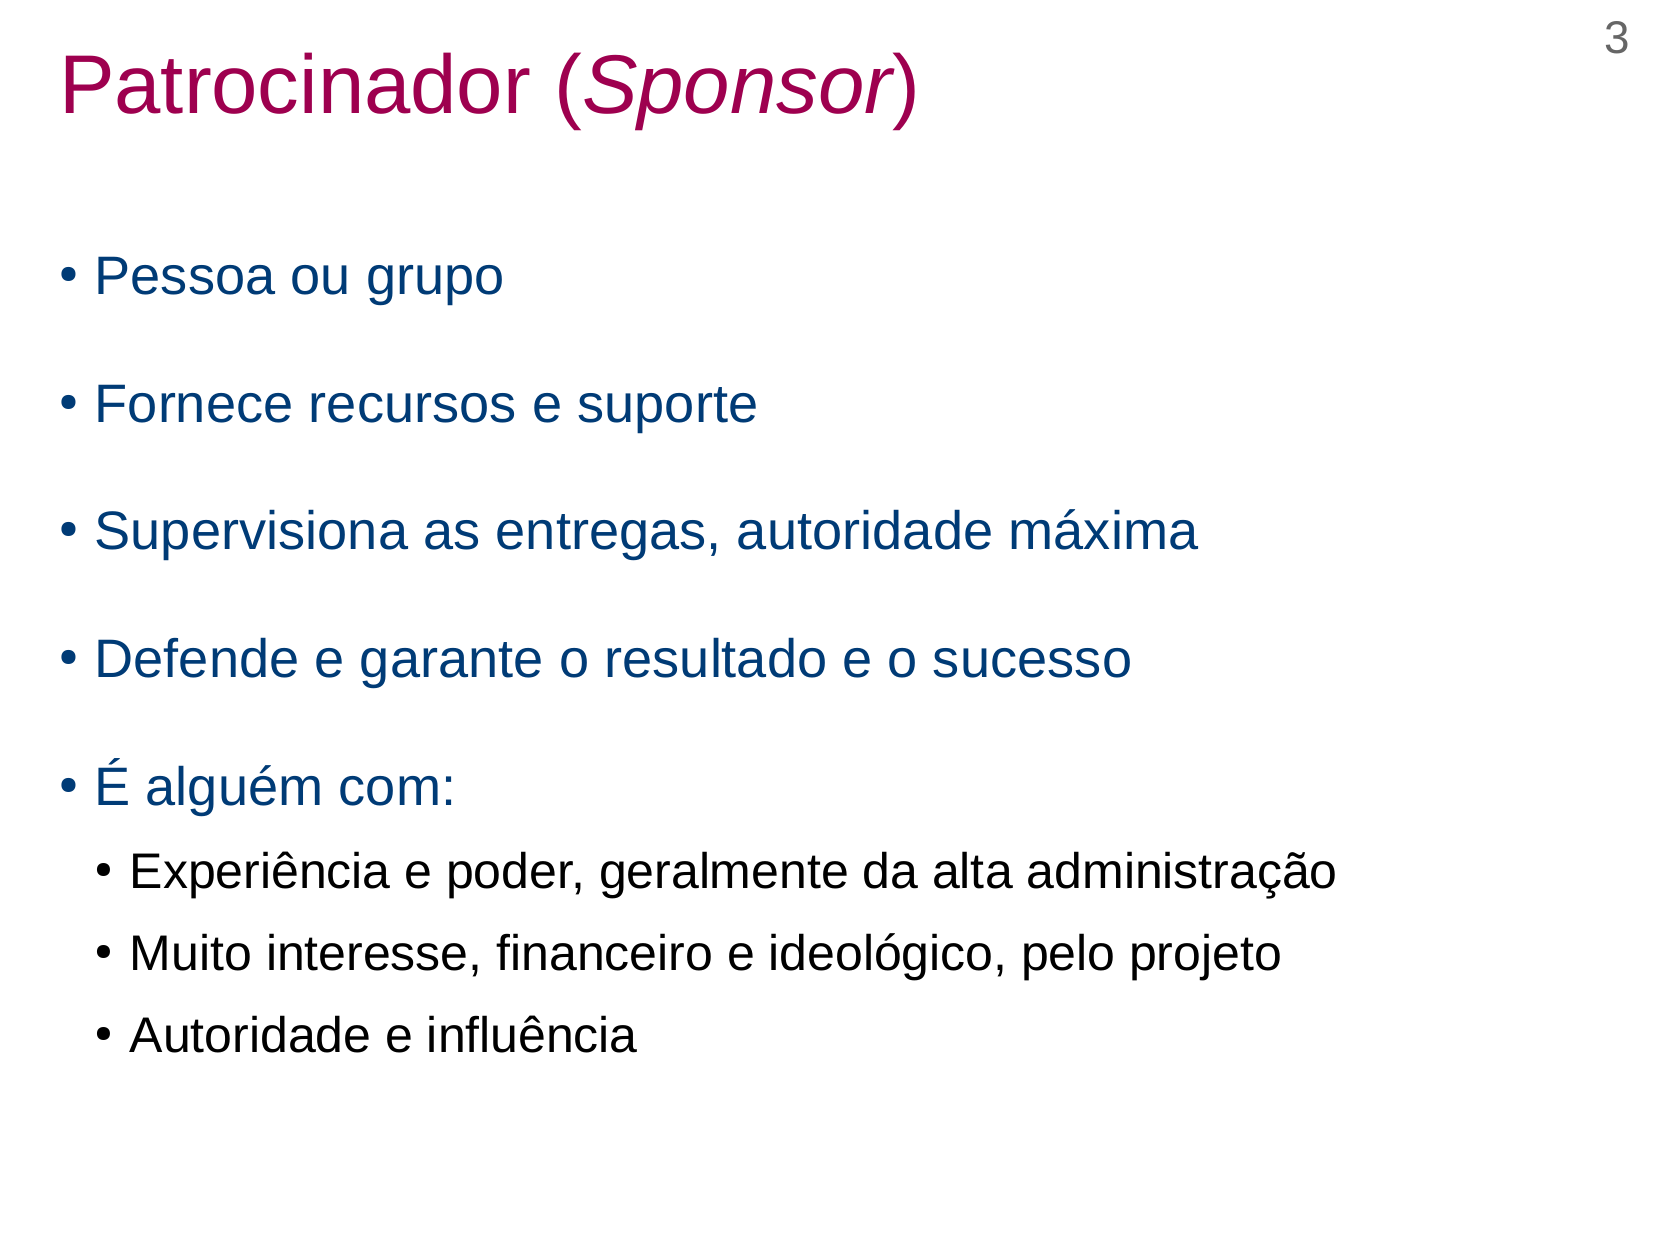

3
# Patrocinador (Sponsor)
Pessoa ou grupo
Fornece recursos e suporte
Supervisiona as entregas, autoridade máxima
Defende e garante o resultado e o sucesso
É alguém com:
Experiência e poder, geralmente da alta administração
Muito interesse, financeiro e ideológico, pelo projeto
Autoridade e influência